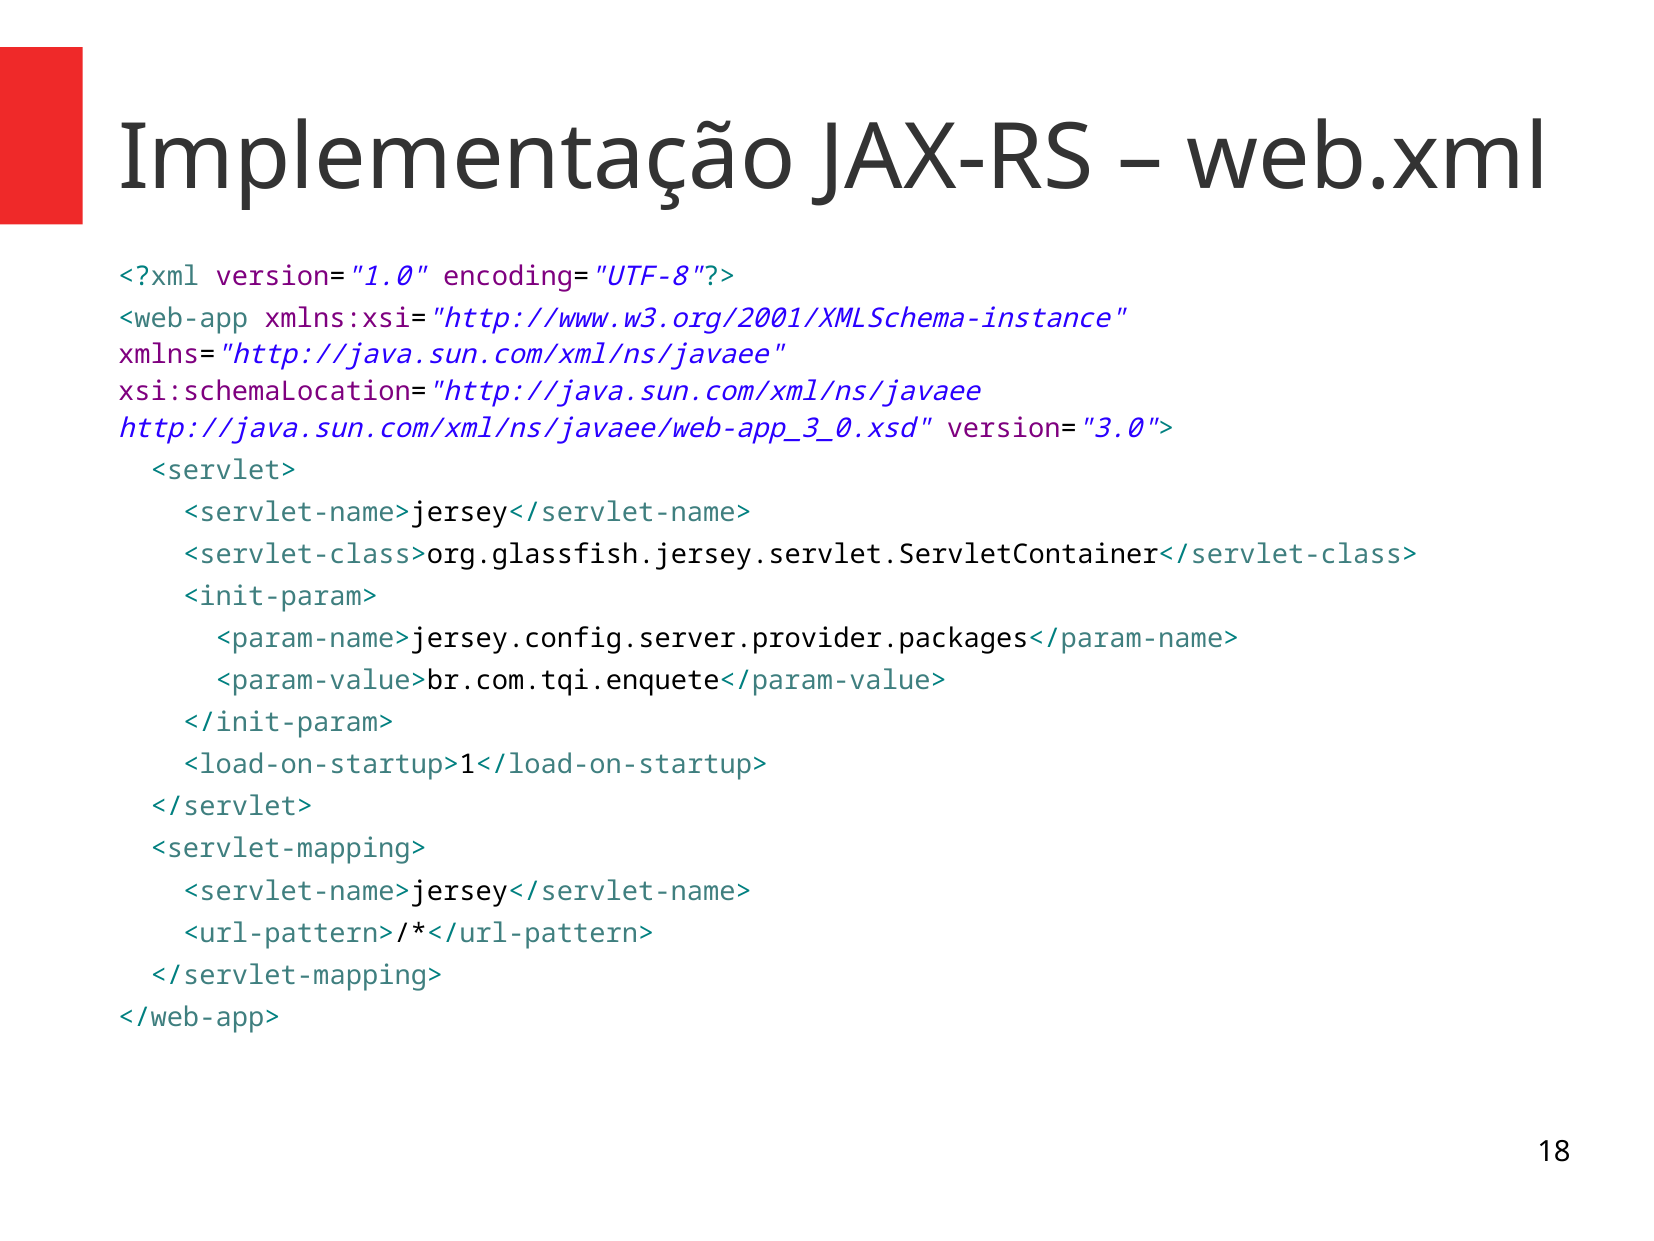

# Implementação JAX-RS – web.xml
<?xml version="1.0" encoding="UTF-8"?>
<web-app xmlns:xsi="http://www.w3.org/2001/XMLSchema-instance" xmlns="http://java.sun.com/xml/ns/javaee" xsi:schemaLocation="http://java.sun.com/xml/ns/javaee http://java.sun.com/xml/ns/javaee/web-app_3_0.xsd" version="3.0">
 <servlet>
 <servlet-name>jersey</servlet-name>
 <servlet-class>org.glassfish.jersey.servlet.ServletContainer</servlet-class>
 <init-param>
 <param-name>jersey.config.server.provider.packages</param-name>
 <param-value>br.com.tqi.enquete</param-value>
 </init-param>
 <load-on-startup>1</load-on-startup>
 </servlet>
 <servlet-mapping>
 <servlet-name>jersey</servlet-name>
 <url-pattern>/*</url-pattern>
 </servlet-mapping>
</web-app>
18